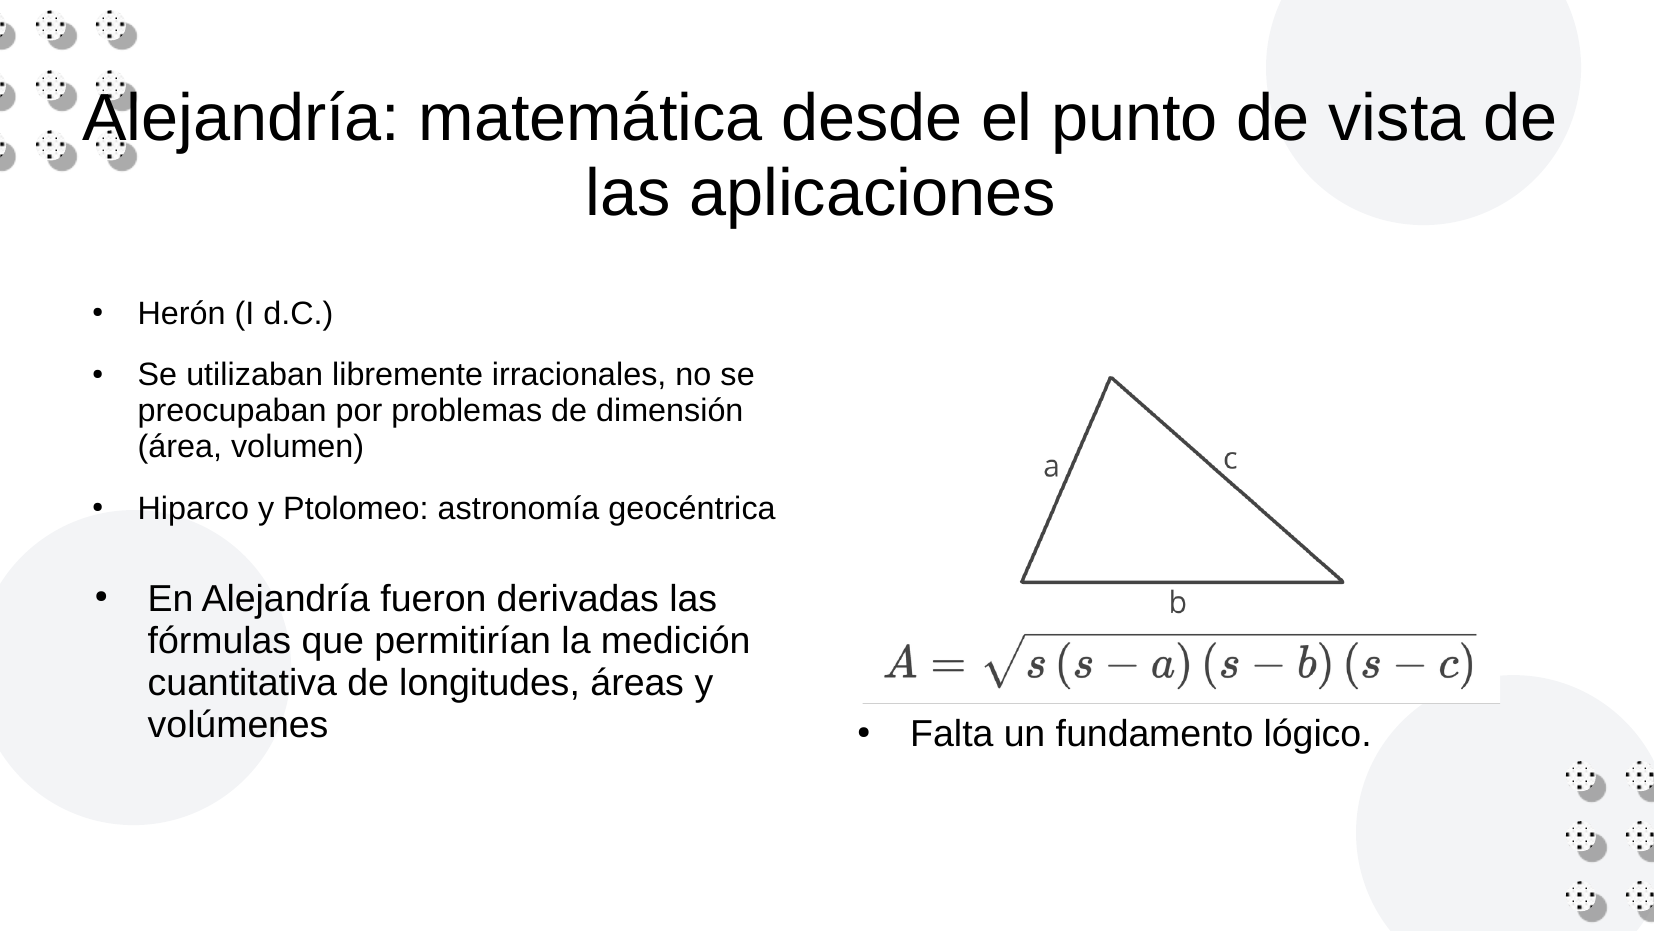

# Alejandría: matemática desde el punto de vista de las aplicaciones
Herón (I d.C.)
Se utilizaban libremente irracionales, no se preocupaban por problemas de dimensión (área, volumen)
Hiparco y Ptolomeo: astronomía geocéntrica
Falta un fundamento lógico.
En Alejandría fueron derivadas las fórmulas que permitirían la medición cuantitativa de longitudes, áreas y volúmenes